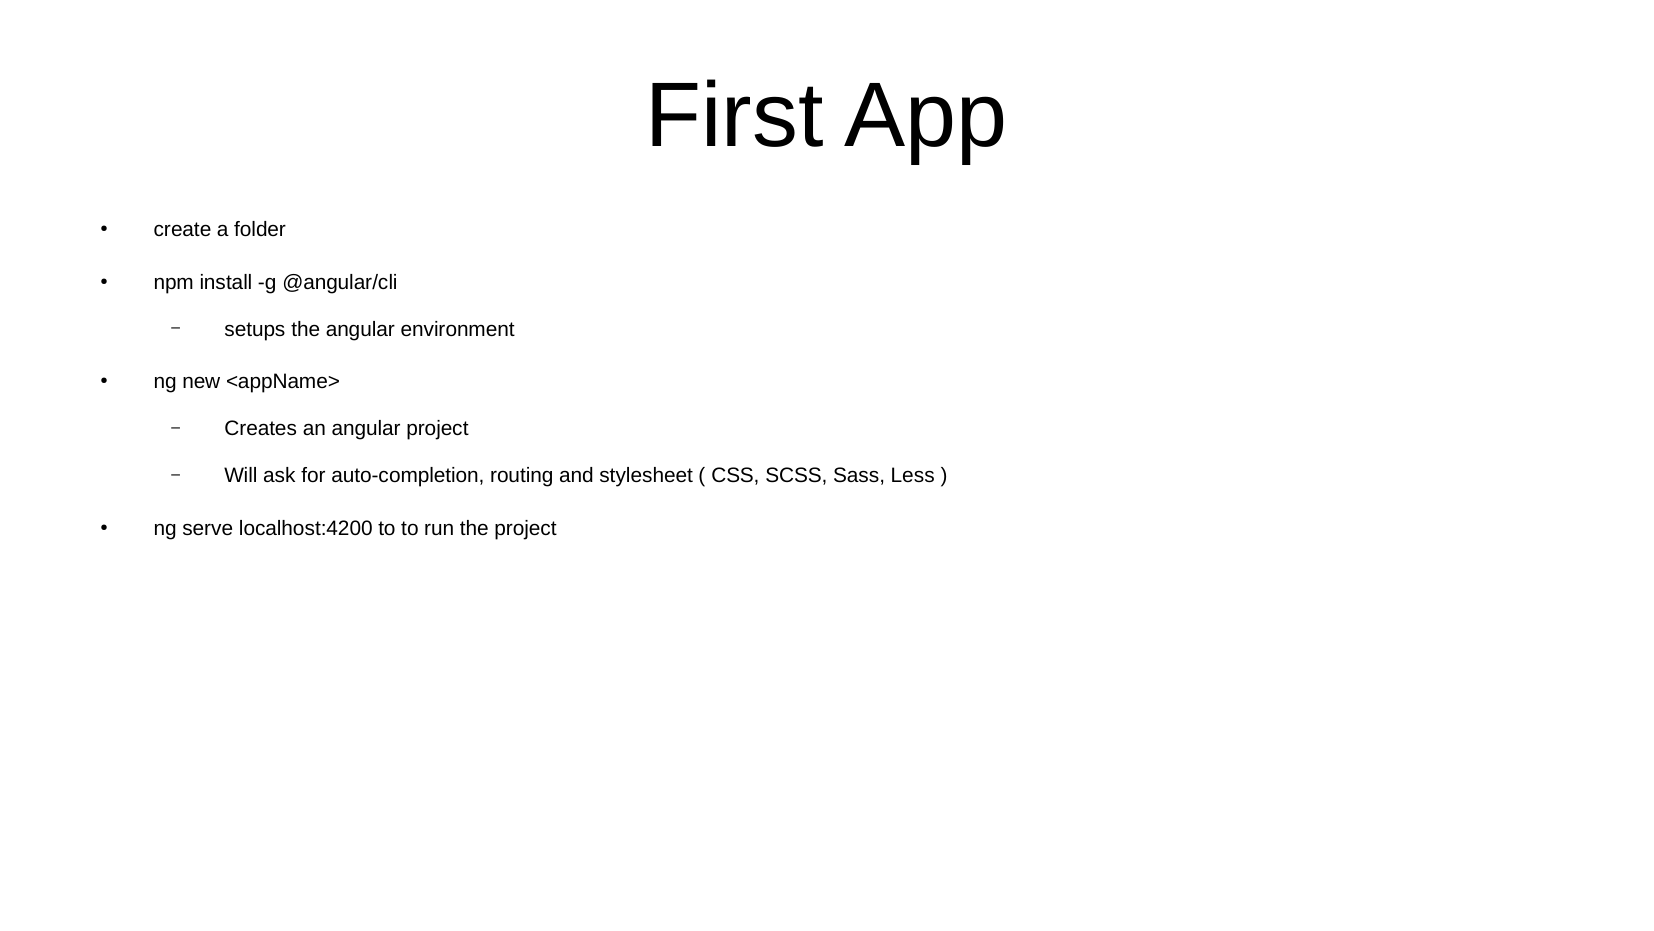

# First App
create a folder
npm install -g @angular/cli
setups the angular environment
ng new <appName>
Creates an angular project
Will ask for auto-completion, routing and stylesheet ( CSS, SCSS, Sass, Less )
ng serve localhost:4200 to to run the project